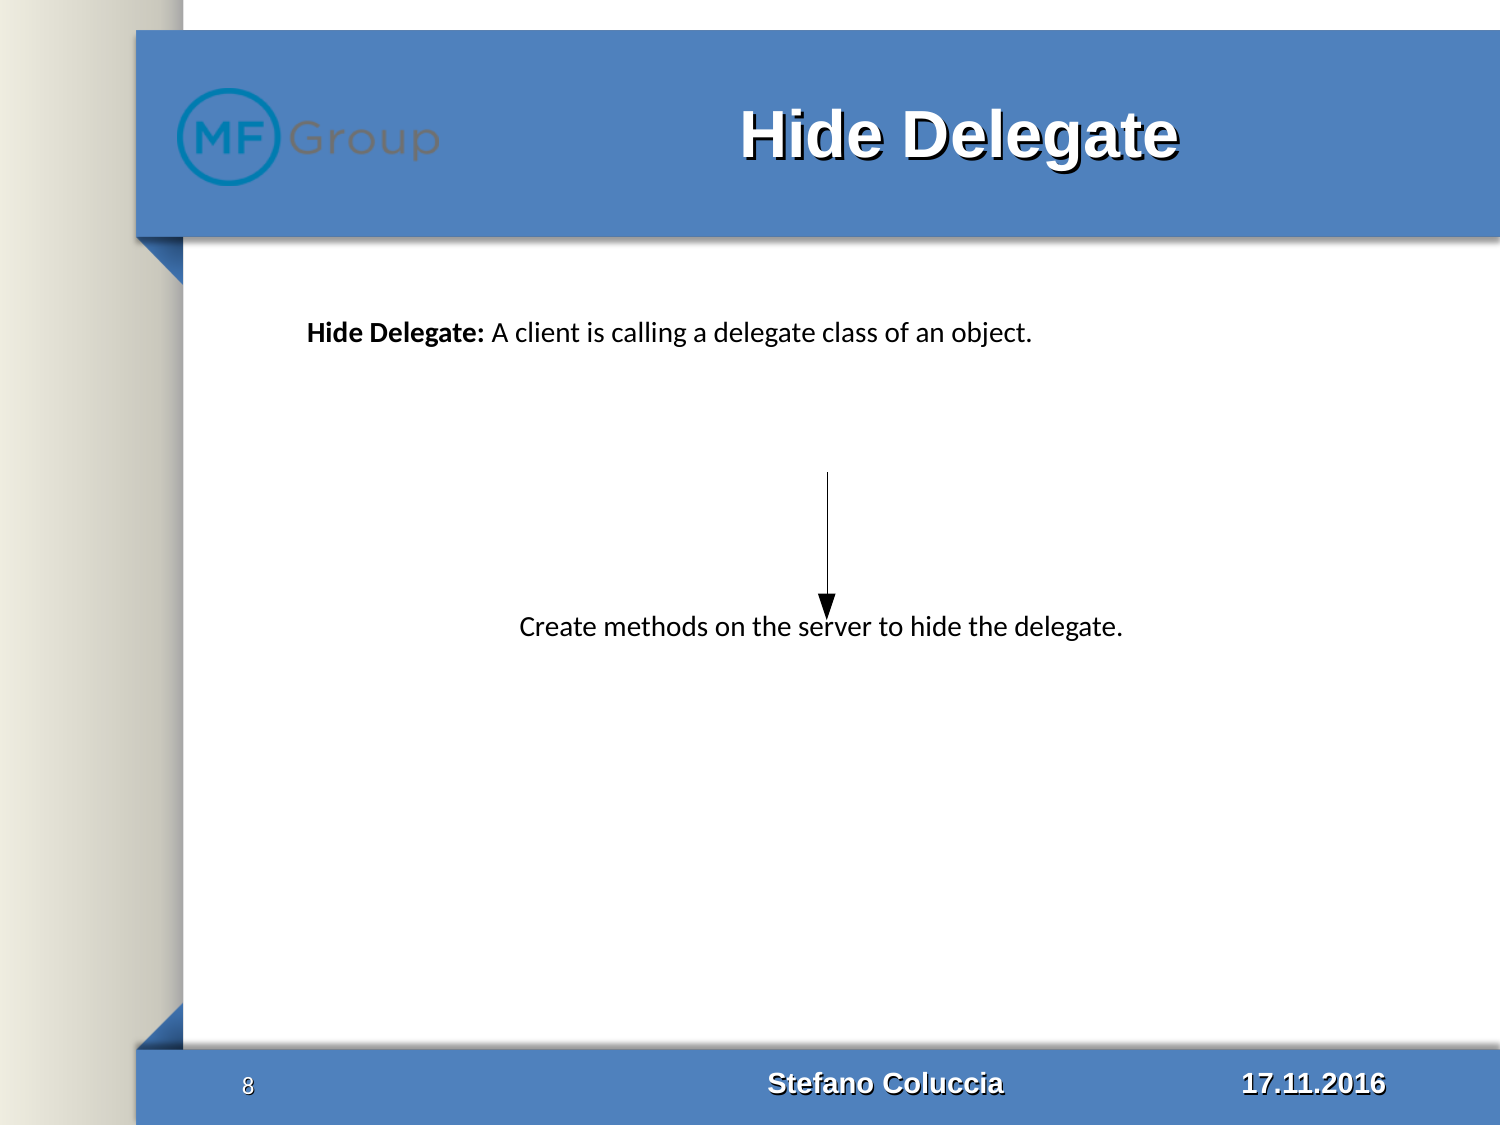

# Hide Delegate
Hide Delegate: A client is calling a delegate class of an object.
Create methods on the server to hide the delegate.
8
Stefano Coluccia
17.11.2016